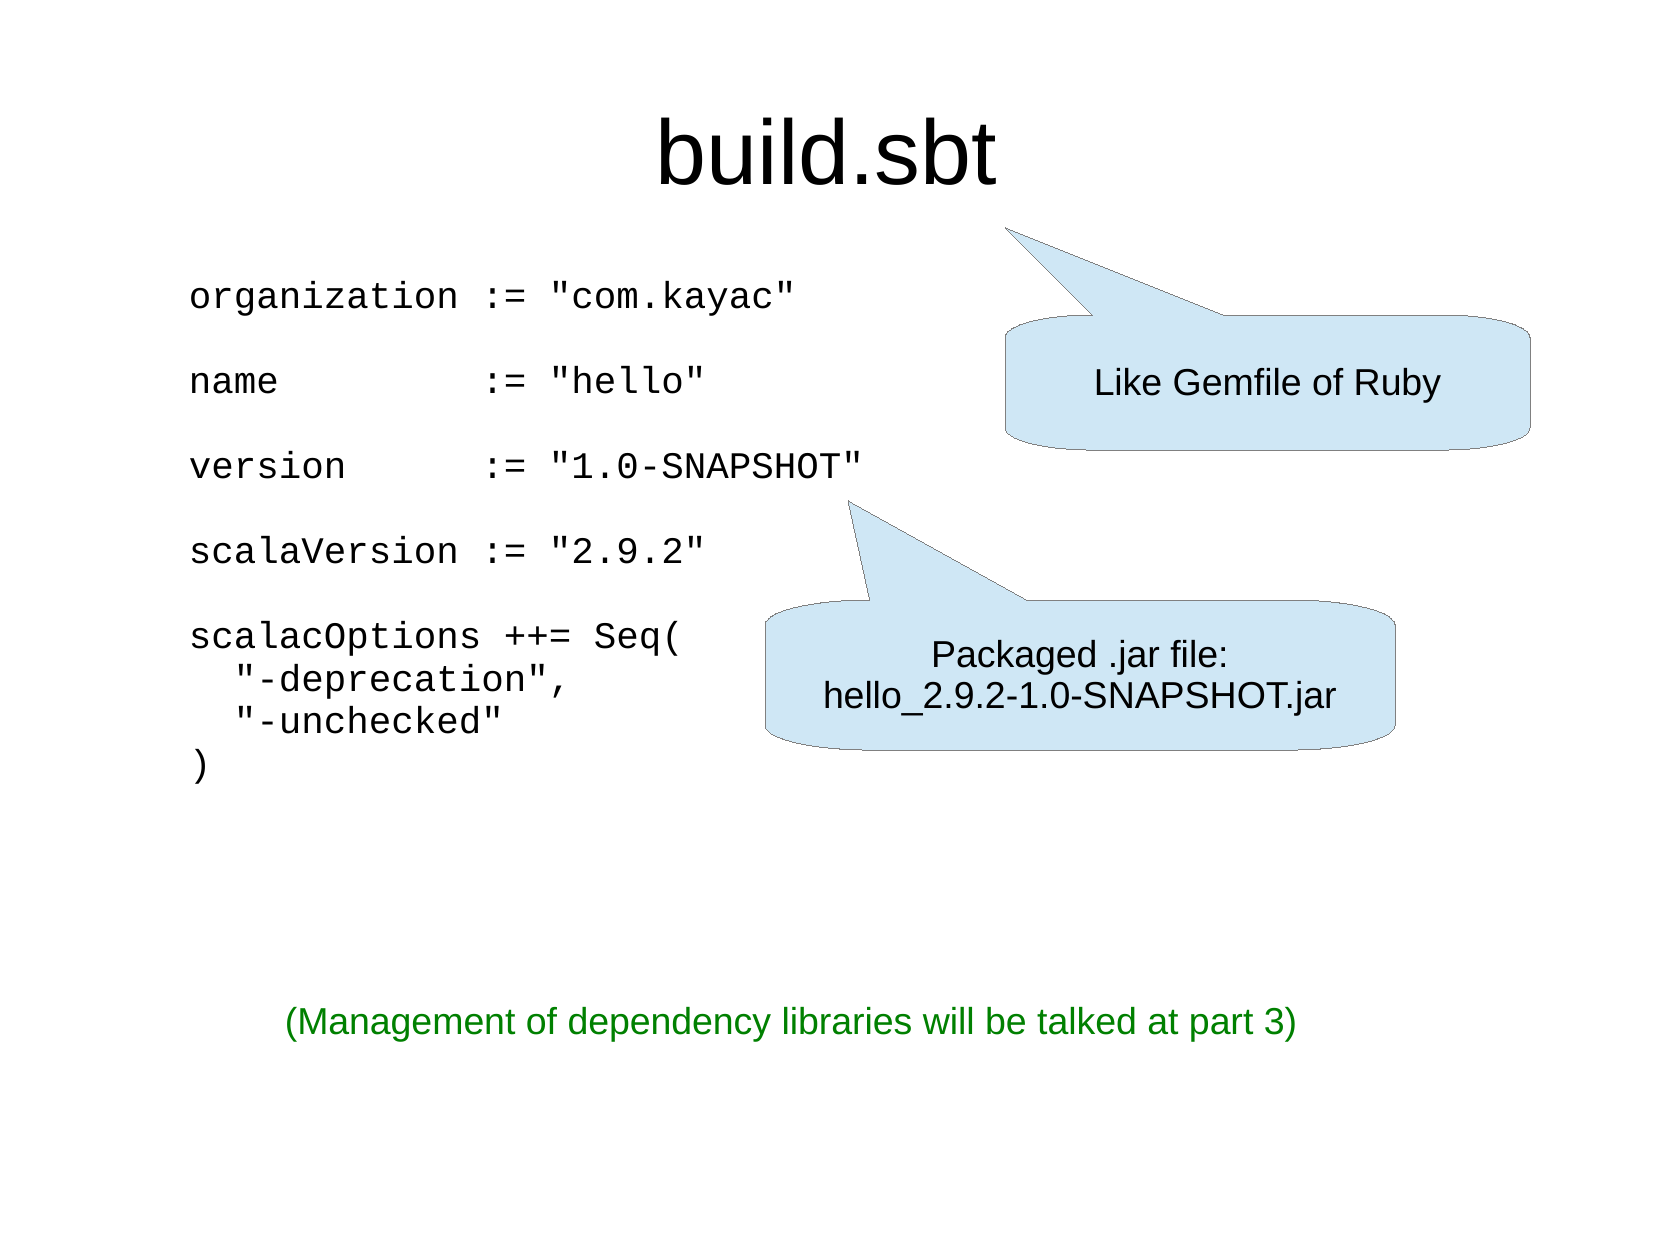

# build.sbt
organization := "com.kayac"
name := "hello"
version := "1.0-SNAPSHOT"
scalaVersion := "2.9.2"
scalacOptions ++= Seq(
 "-deprecation",
 "-unchecked"
)
Like Gemfile of Ruby
Packaged .jar file:
hello_2.9.2-1.0-SNAPSHOT.jar
(Management of dependency libraries will be talked at part 3)